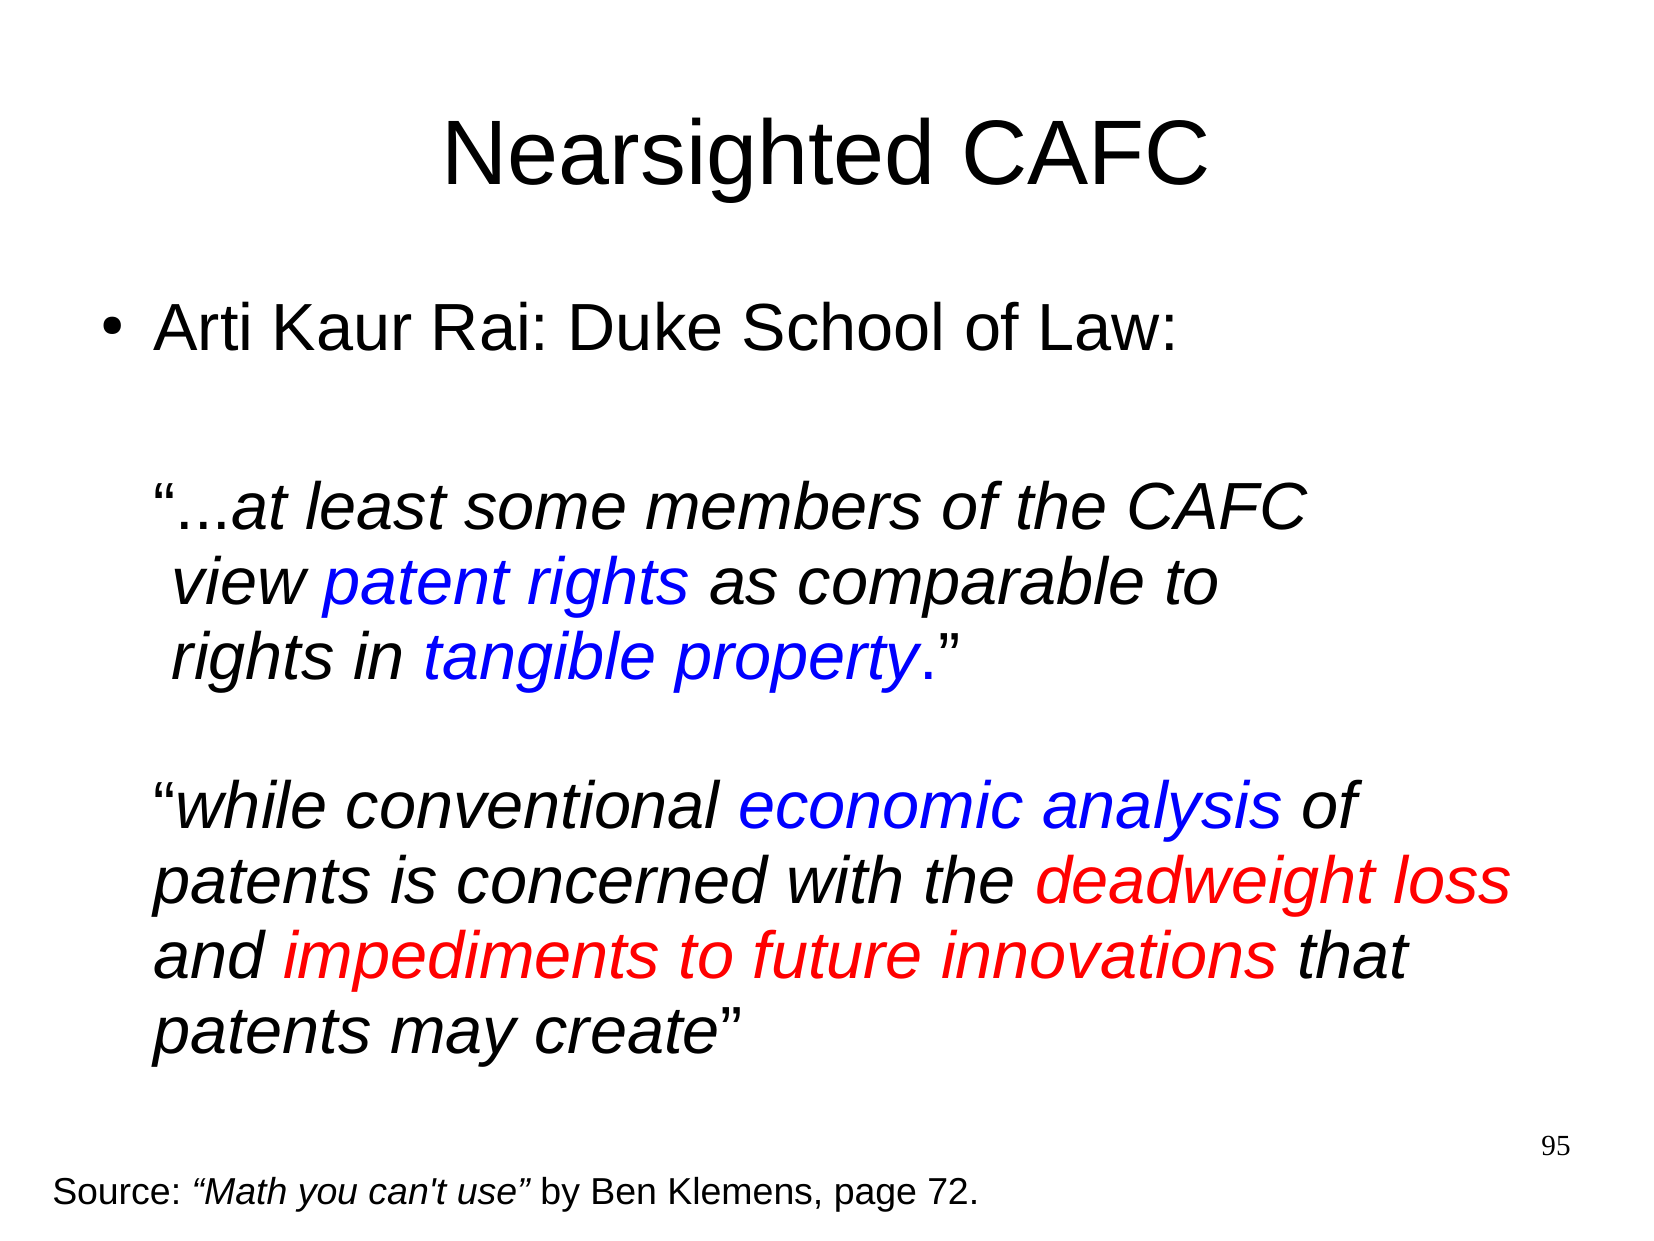

# Nearsighted CAFC
Arti Kaur Rai: Duke School of Law:
“...at least some members of the CAFC
 view patent rights as comparable to
 rights in tangible property.”
“while conventional economic analysis of patents is concerned with the deadweight loss and impediments to future innovations that patents may create”
95
Source: “Math you can't use” by Ben Klemens, page 72.